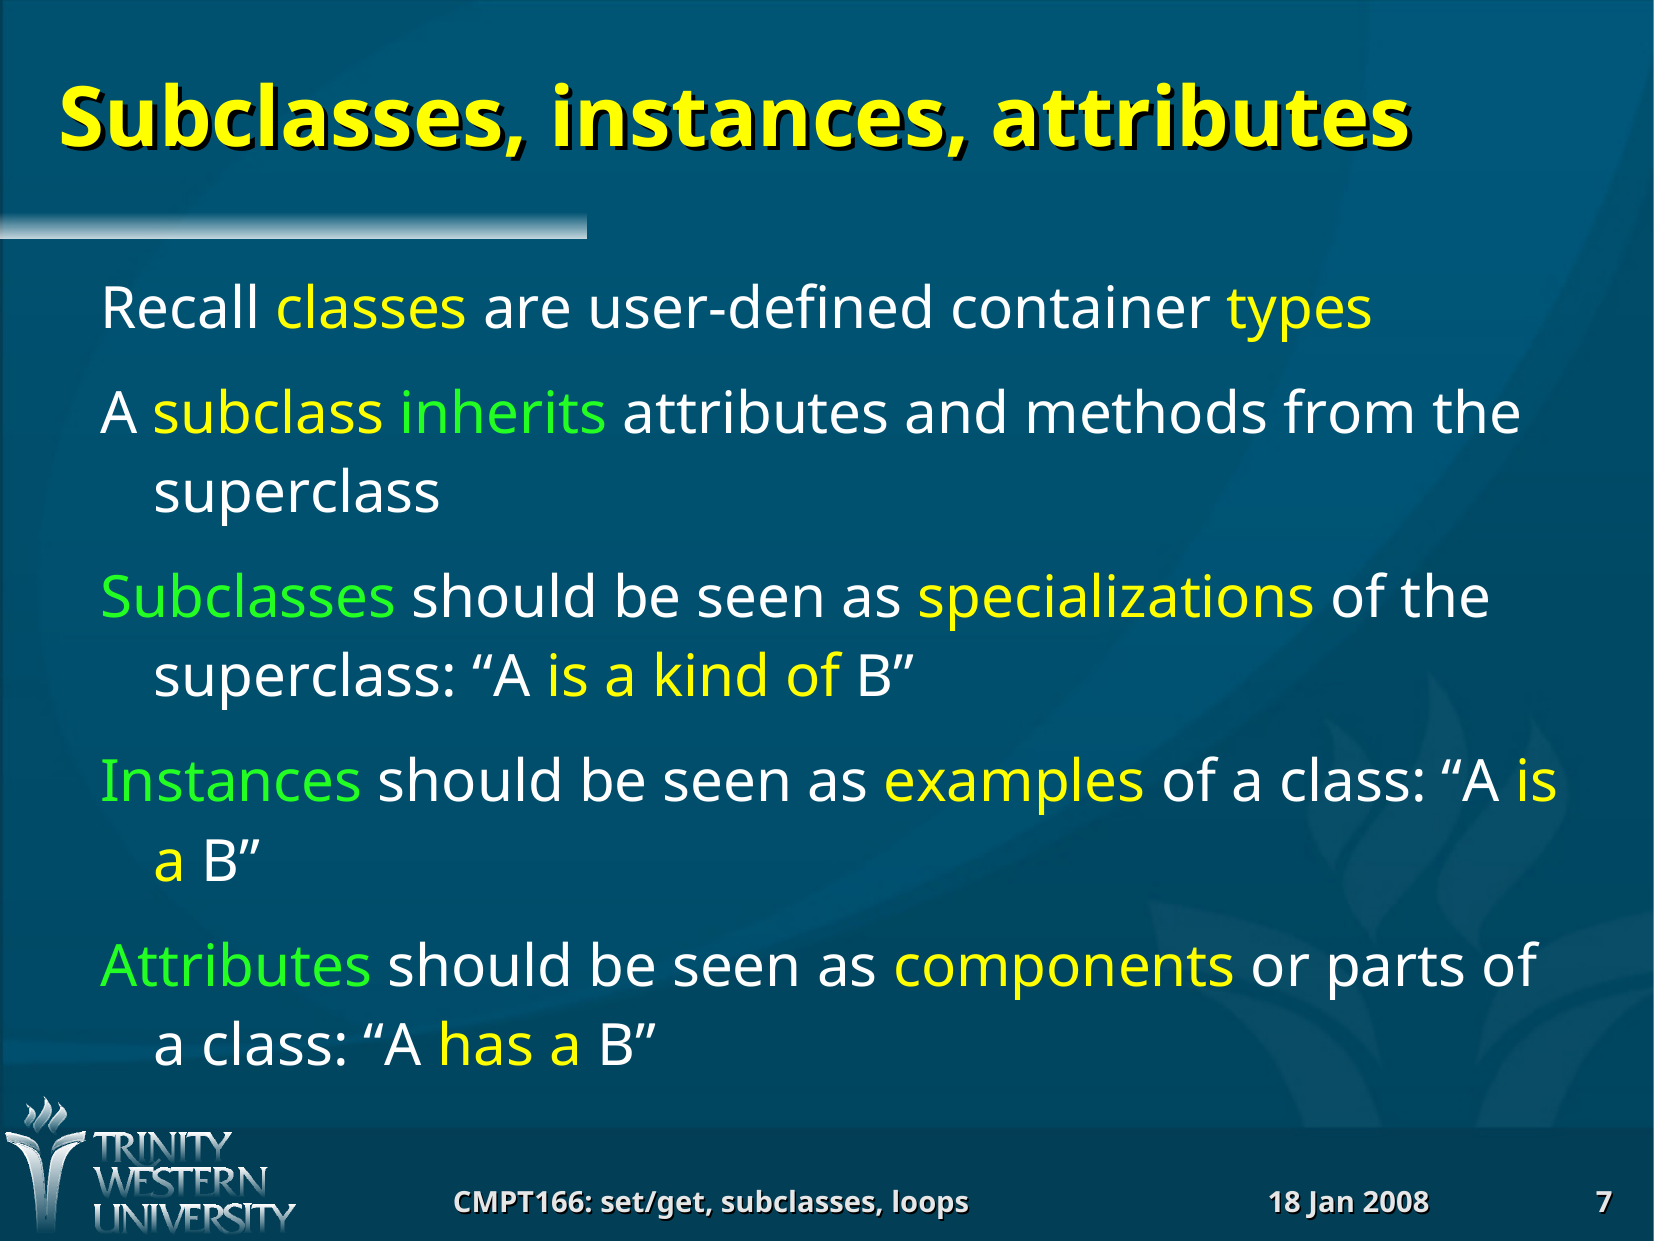

# Subclasses, instances, attributes
Recall classes are user-defined container types
A subclass inherits attributes and methods from the superclass
Subclasses should be seen as specializations of the superclass: “A is a kind of B”
Instances should be seen as examples of a class: “A is a B”
Attributes should be seen as components or parts of a class: “A has a B”
CMPT166: set/get, subclasses, loops
18 Jan 2008
7